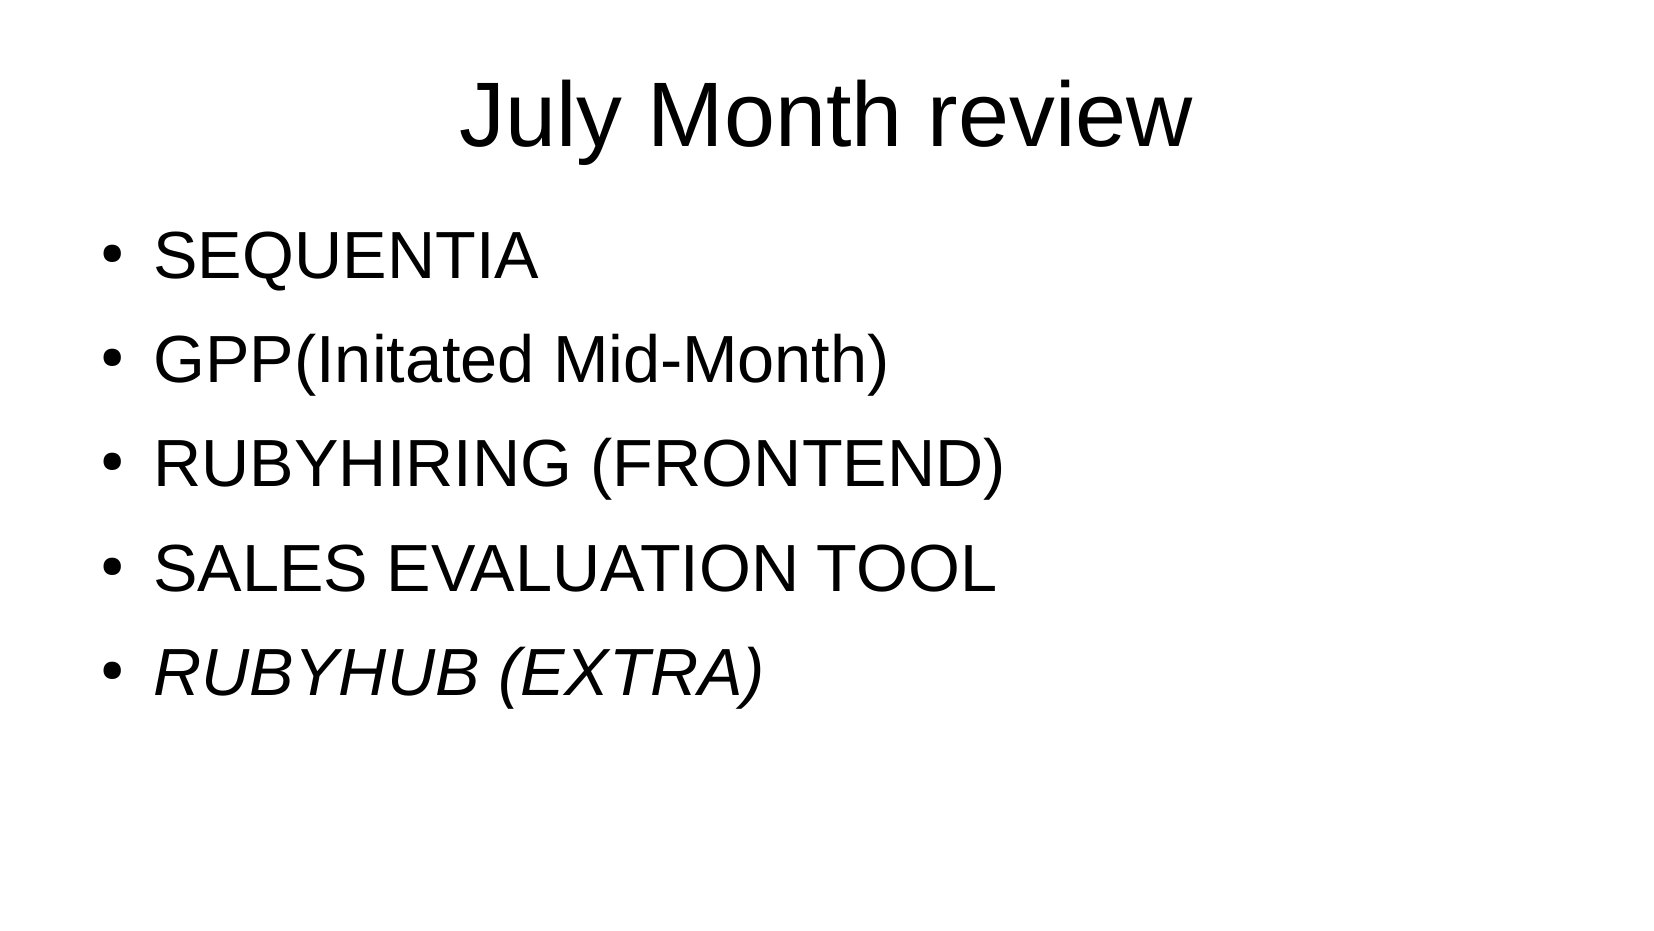

# July Month review
SEQUENTIA
GPP(Initated Mid-Month)
RUBYHIRING (FRONTEND)
SALES EVALUATION TOOL
RUBYHUB (EXTRA)